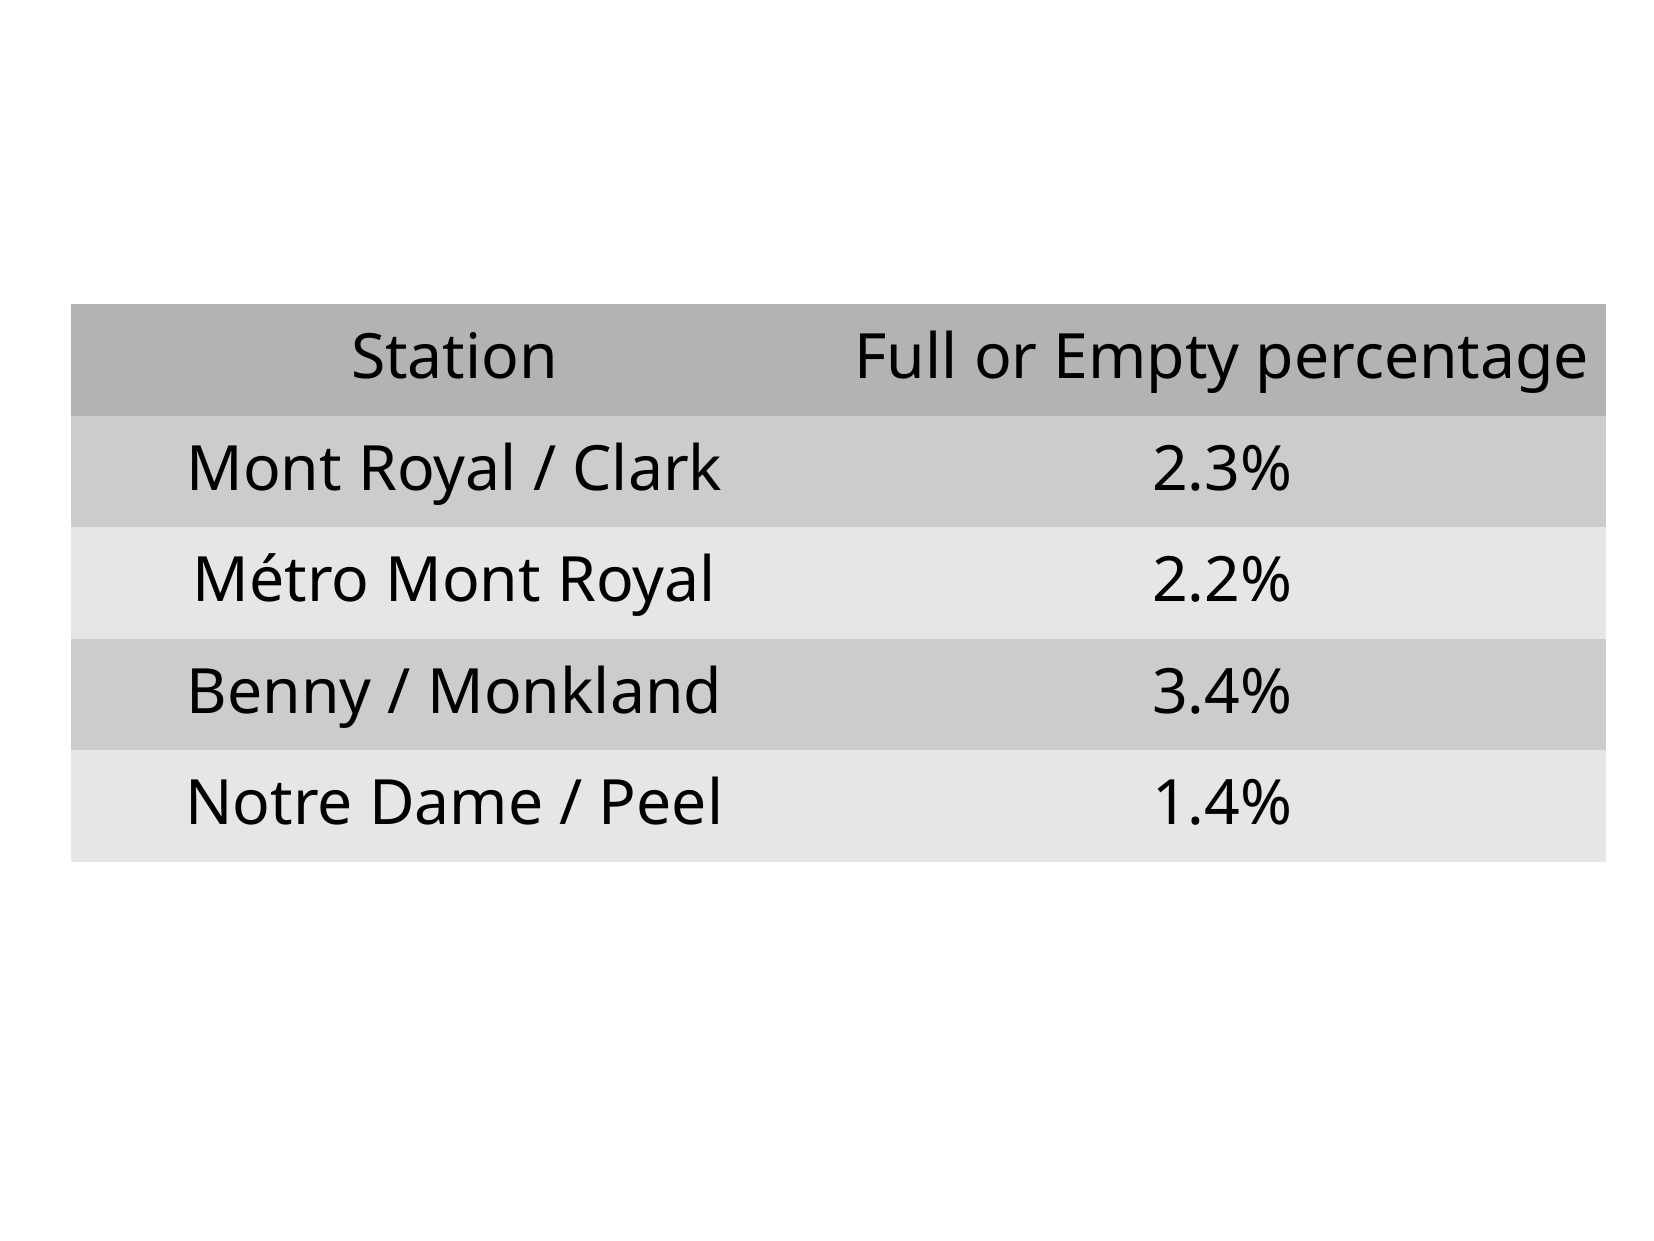

# Useful stations:
| Station | Full or Empty percentage |
| --- | --- |
| Mont Royal / Clark | 2.3% |
| Métro Mont Royal | 2.2% |
| Benny / Monkland | 3.4% |
| Notre Dame / Peel | 1.4% |